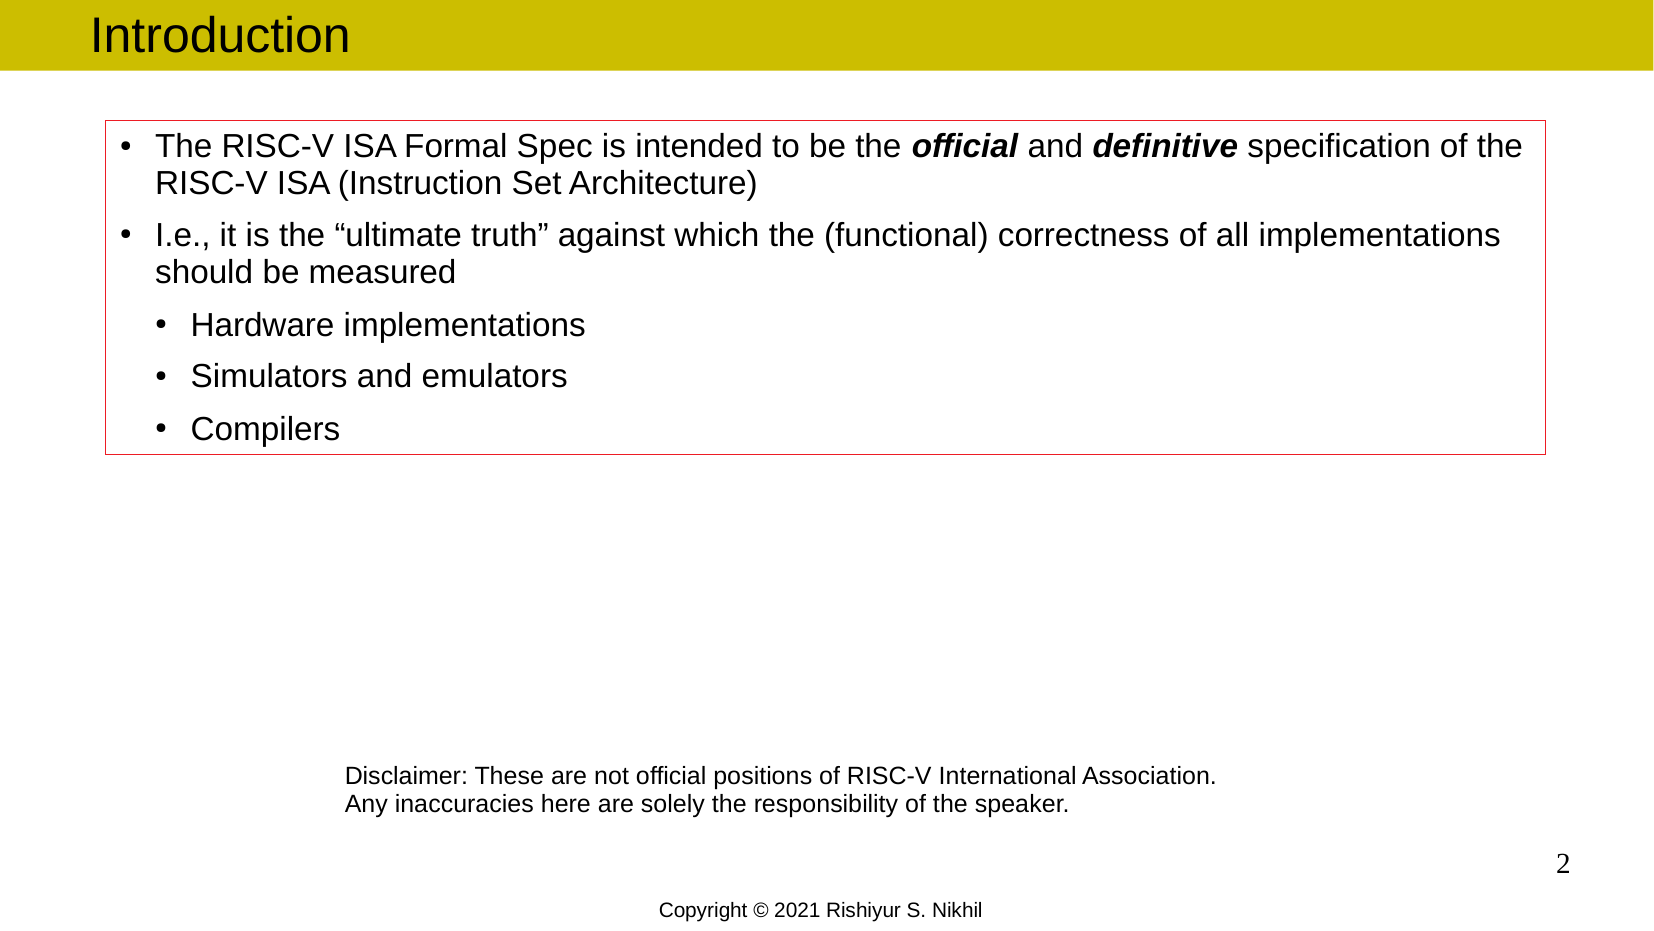

Introduction
The RISC-V ISA Formal Spec is intended to be the official and definitive specification of the RISC-V ISA (Instruction Set Architecture)
I.e., it is the “ultimate truth” against which the (functional) correctness of all implementations should be measured
Hardware implementations
Simulators and emulators
Compilers
Disclaimer: These are not official positions of RISC-V International Association. Any inaccuracies here are solely the responsibility of the speaker.
2